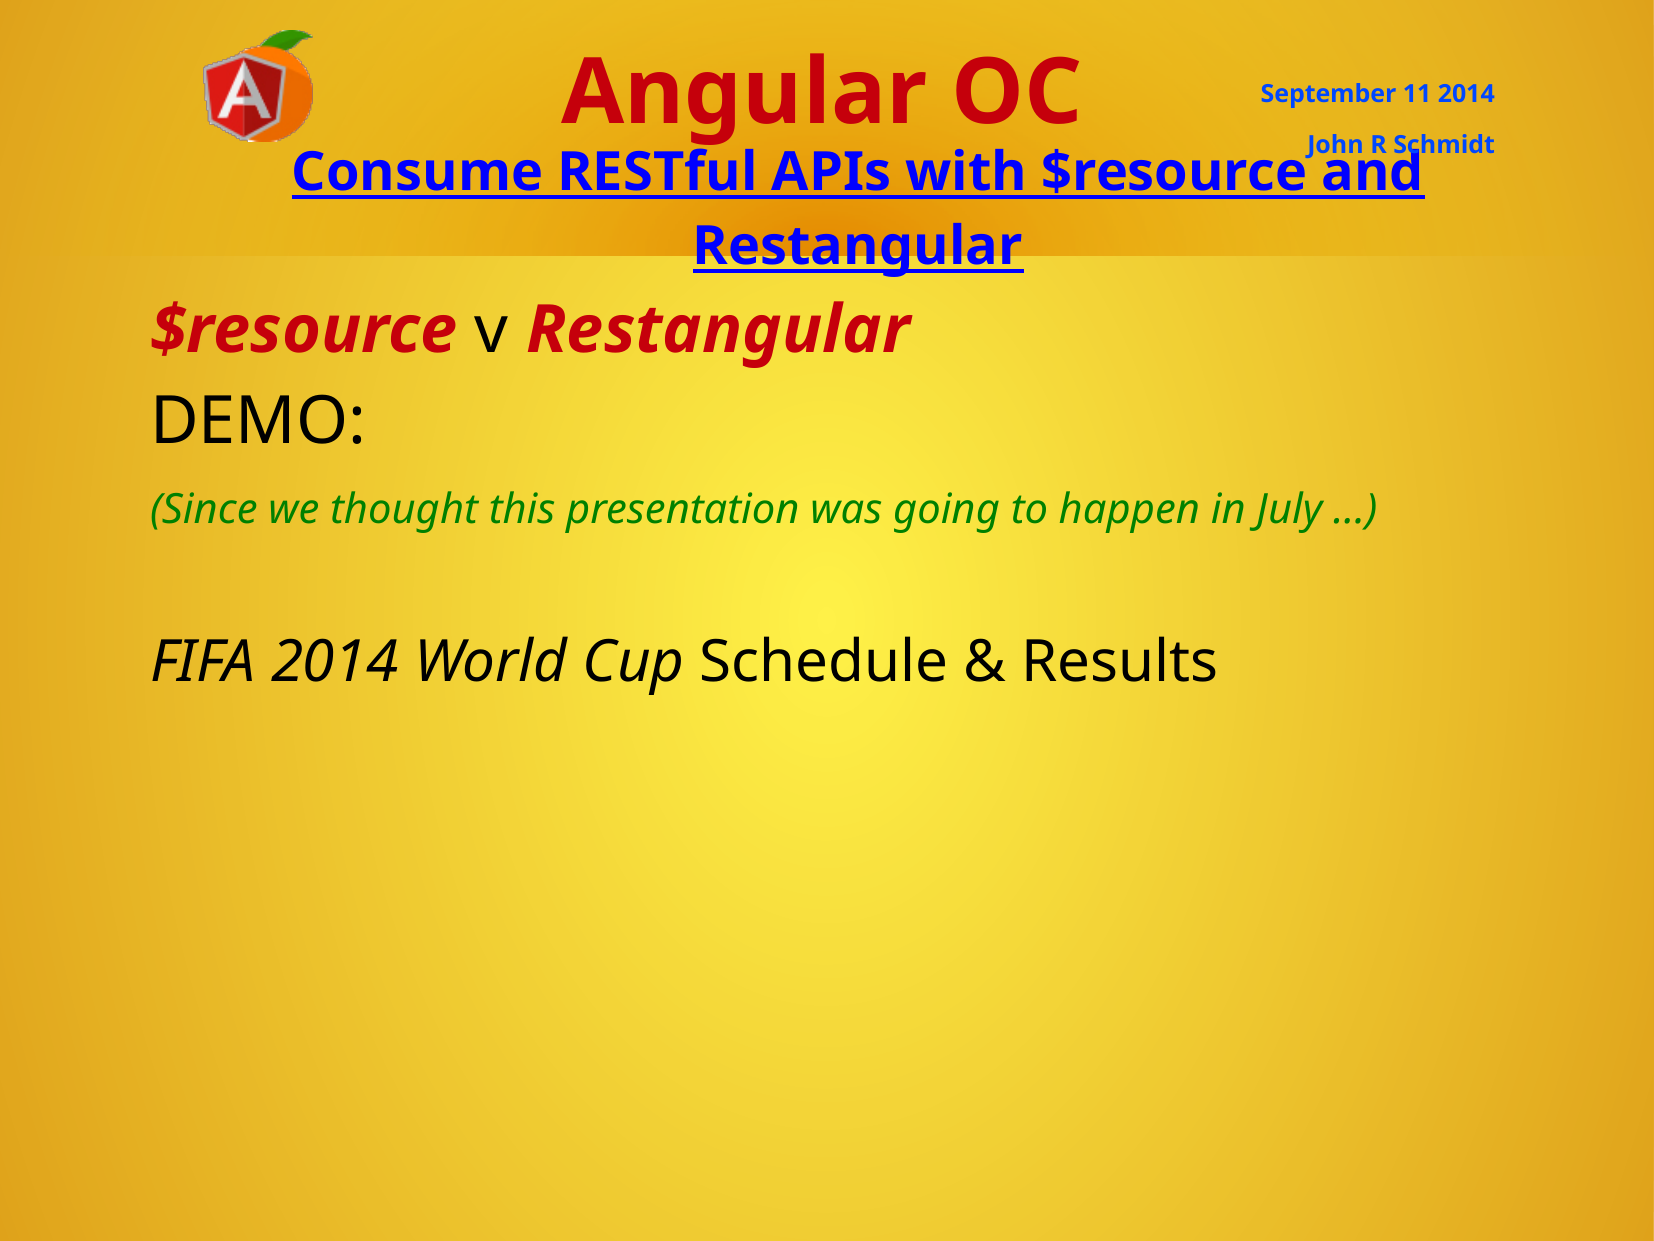

Angular OC
September 11 2014
John R Schmidt
Consume RESTful APIs with $resource and Restangular
# $resource v Restangular DEMO:
(Since we thought this presentation was going to happen in July ...)
FIFA 2014 World Cup Schedule & Results